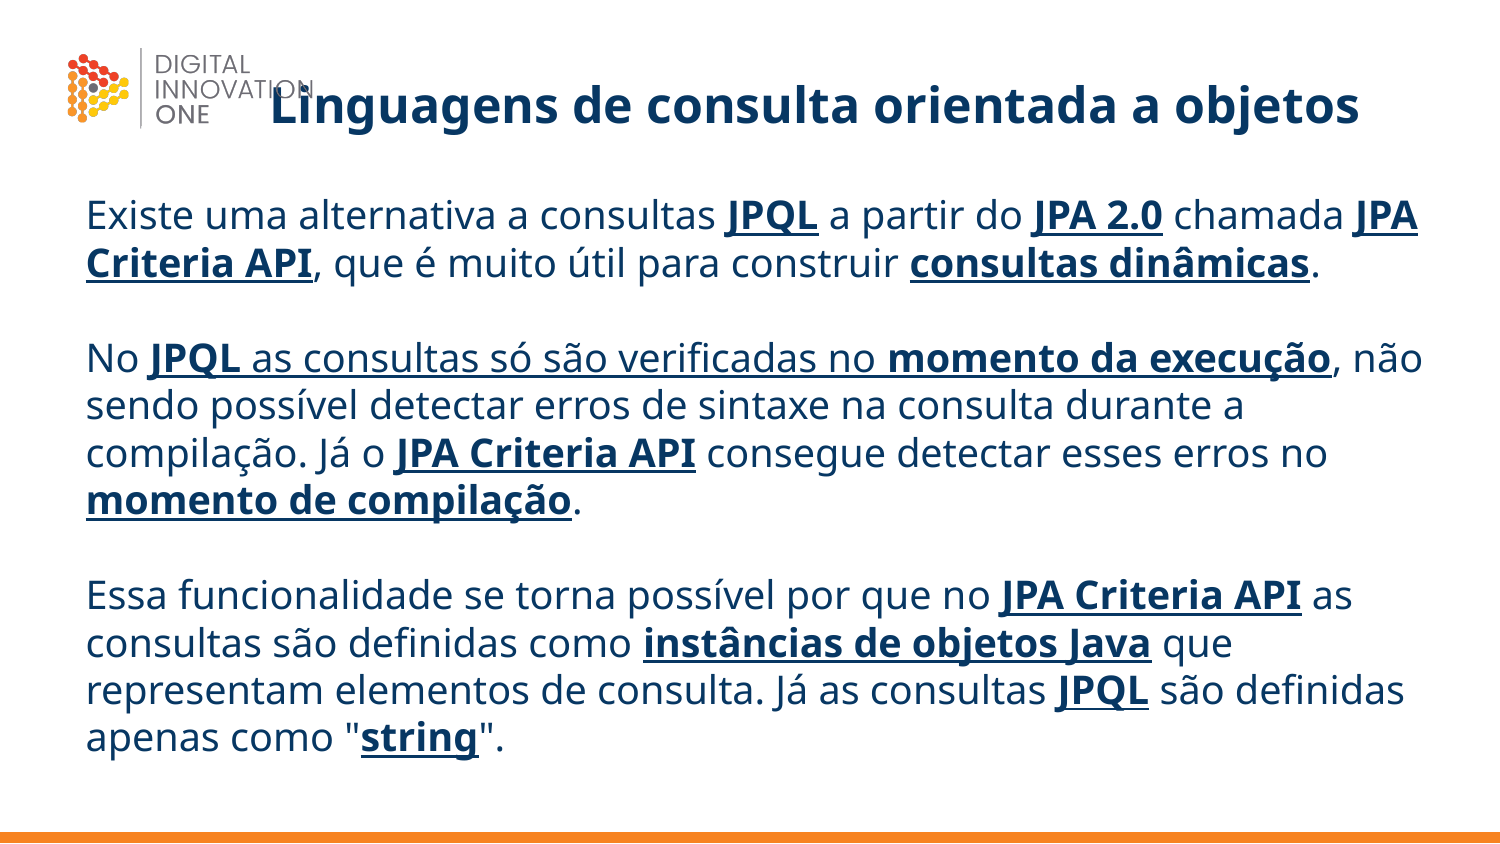

# Linguagens de consulta orientada a objetos
Existe uma alternativa a consultas JPQL a partir do JPA 2.0 chamada JPA Criteria API, que é muito útil para construir consultas dinâmicas.
No JPQL as consultas só são verificadas no momento da execução, não sendo possível detectar erros de sintaxe na consulta durante a compilação. Já o JPA Criteria API consegue detectar esses erros no momento de compilação.
Essa funcionalidade se torna possível por que no JPA Criteria API as consultas são definidas como instâncias de objetos Java que representam elementos de consulta. Já as consultas JPQL são definidas apenas como "string".